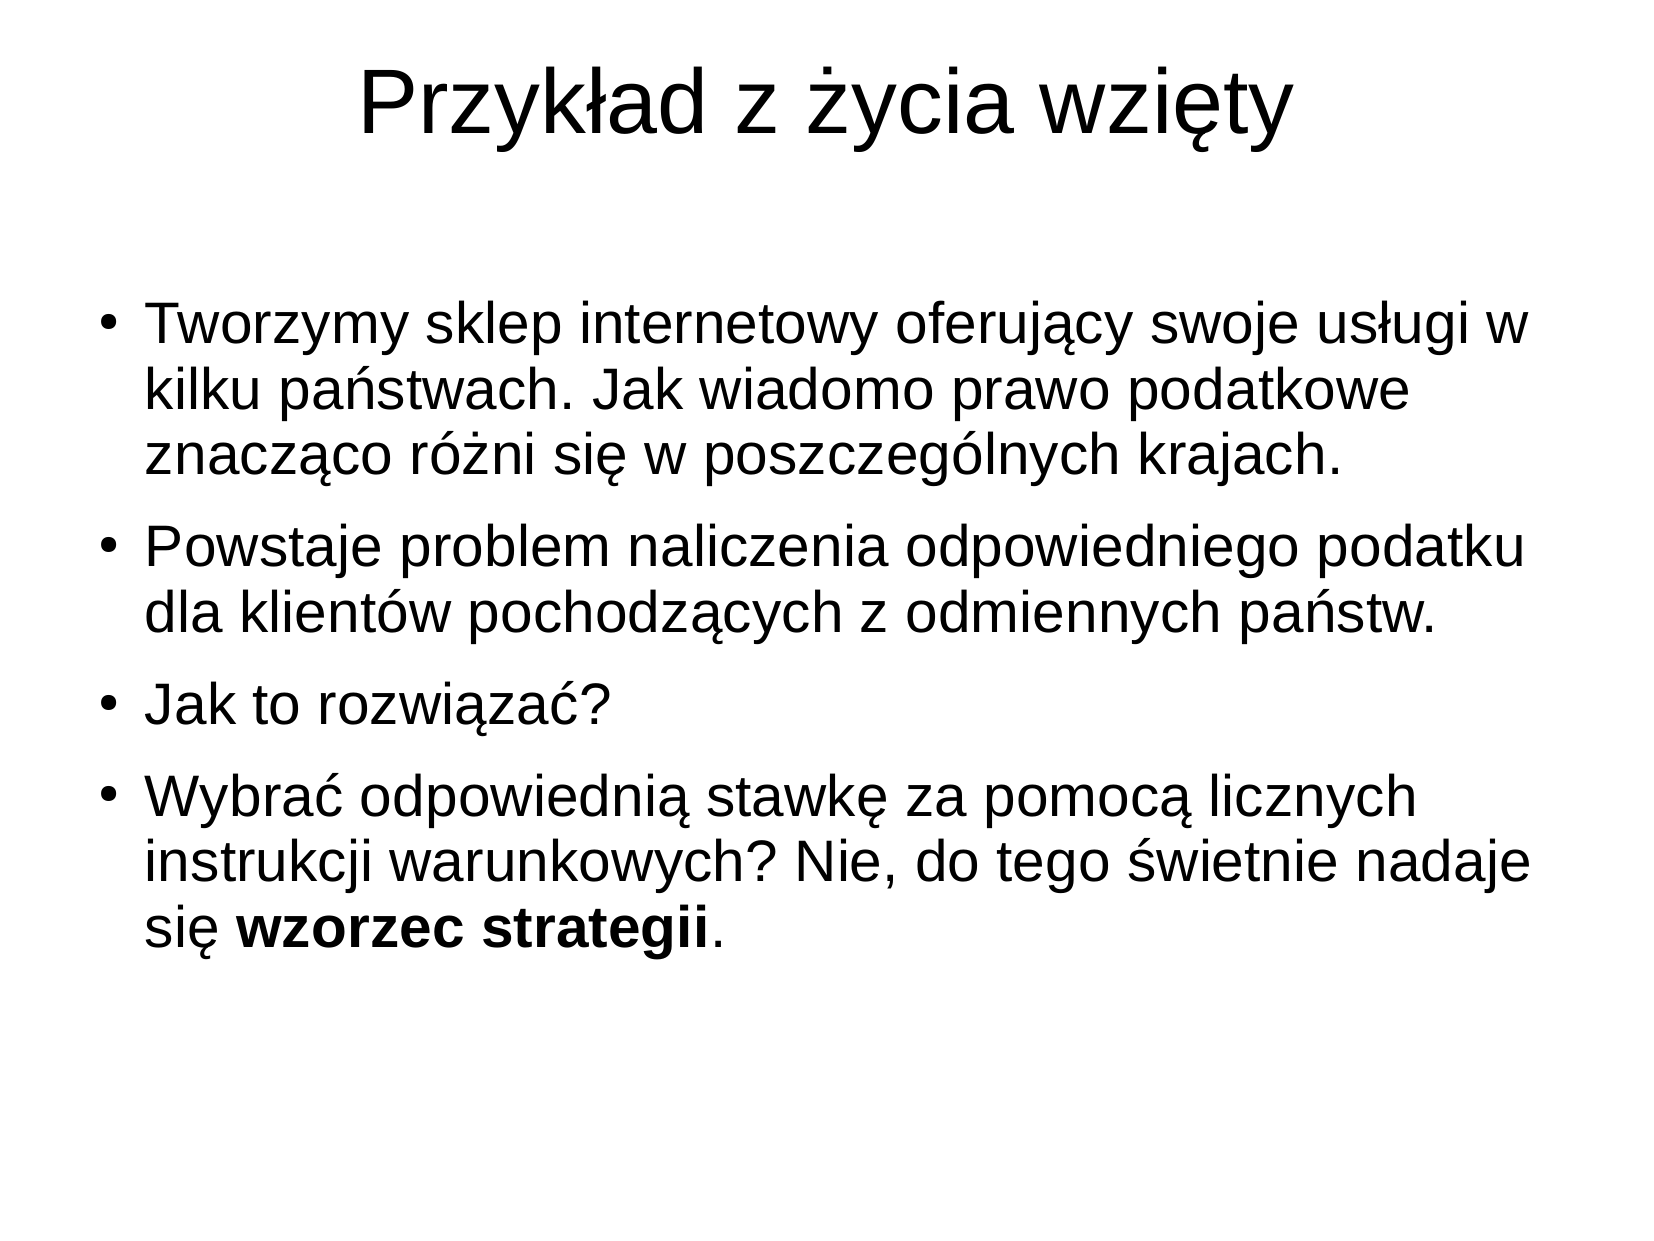

# Przykład z życia wzięty
Tworzymy sklep internetowy oferujący swoje usługi w kilku państwach. Jak wiadomo prawo podatkowe znacząco różni się w poszczególnych krajach.
Powstaje problem naliczenia odpowiedniego podatku dla klientów pochodzących z odmiennych państw.
Jak to rozwiązać?
Wybrać odpowiednią stawkę za pomocą licznych instrukcji warunkowych? Nie, do tego świetnie nadaje się wzorzec strategii.